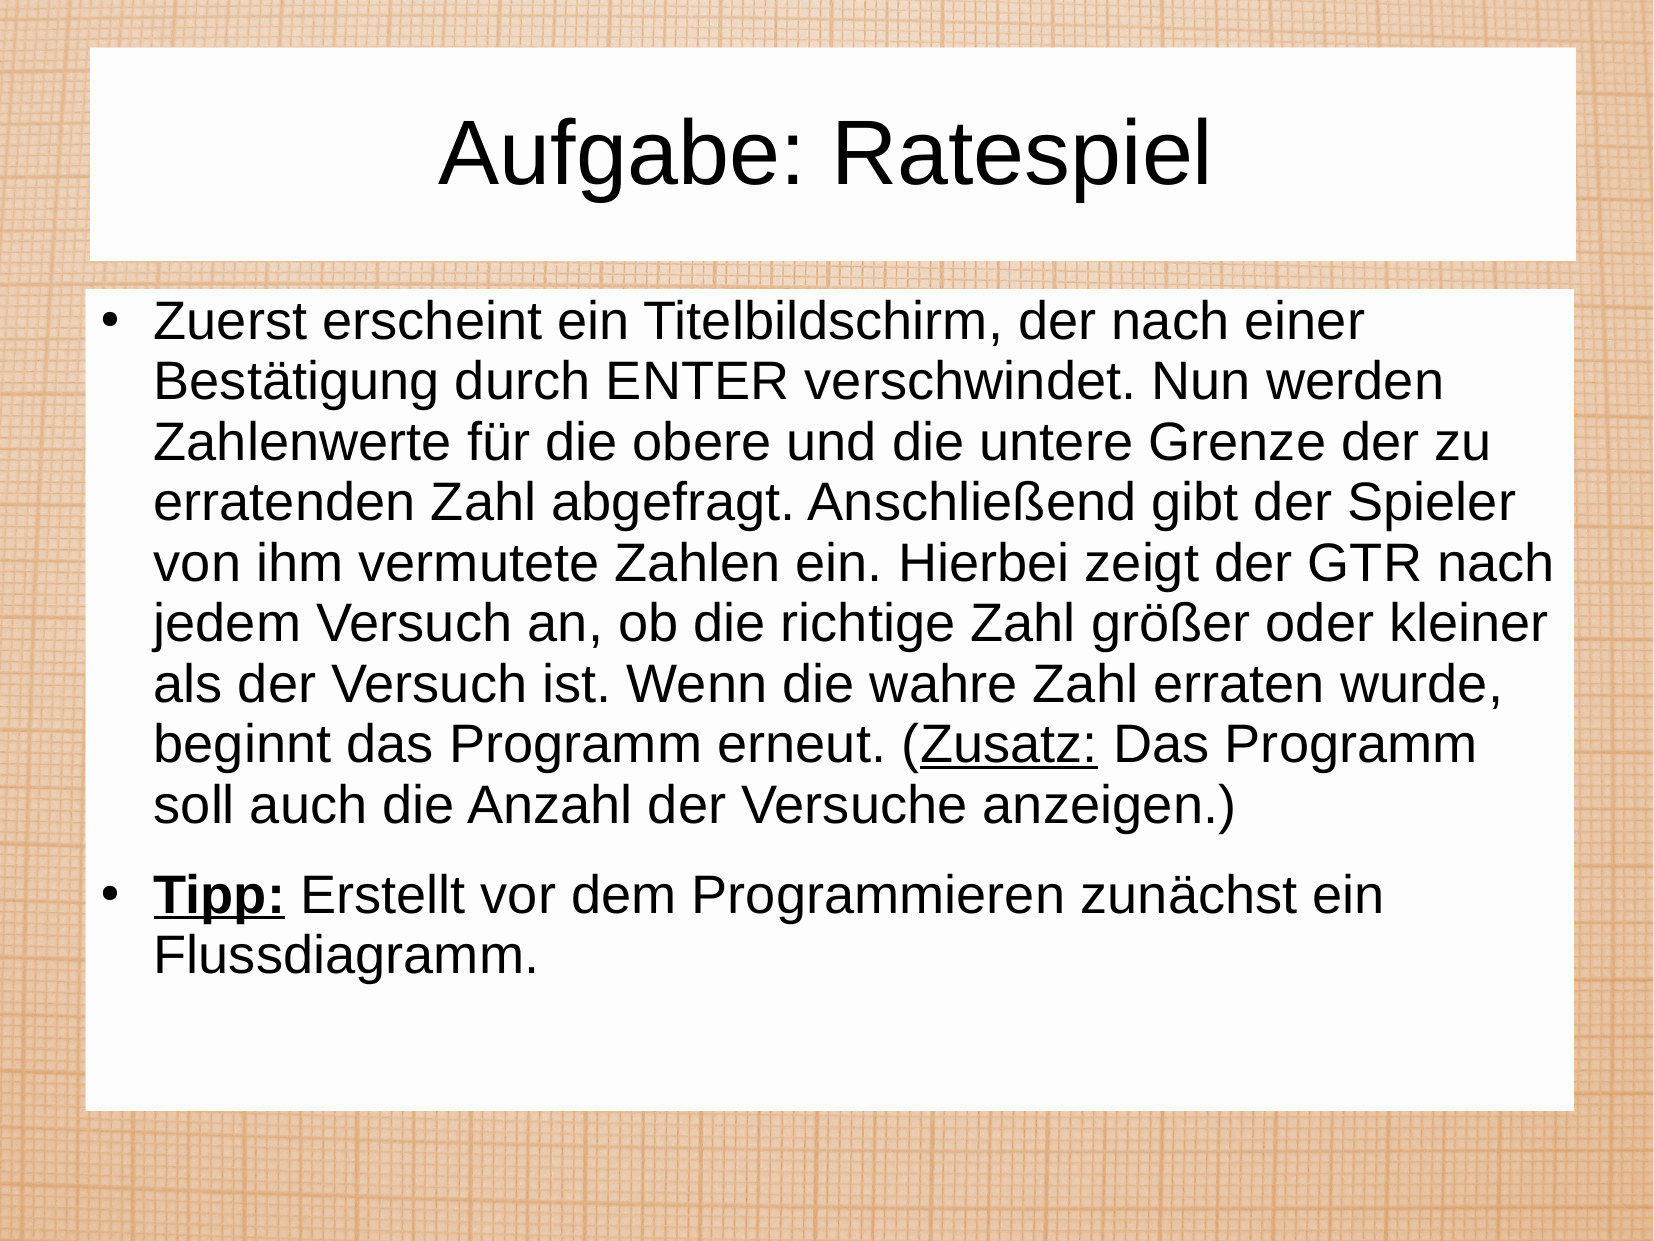

# Aufgabe: Ratespiel
Zuerst erscheint ein Titelbildschirm, der nach einer Bestätigung durch ENTER verschwindet. Nun werden Zahlenwerte für die obere und die untere Grenze der zu erratenden Zahl abgefragt. Anschließend gibt der Spieler von ihm vermutete Zahlen ein. Hierbei zeigt der GTR nach jedem Versuch an, ob die richtige Zahl größer oder kleiner als der Versuch ist. Wenn die wahre Zahl erraten wurde, beginnt das Programm erneut. (Zusatz: Das Programm soll auch die Anzahl der Versuche anzeigen.)
Tipp: Erstellt vor dem Programmieren zunächst ein Flussdiagramm.